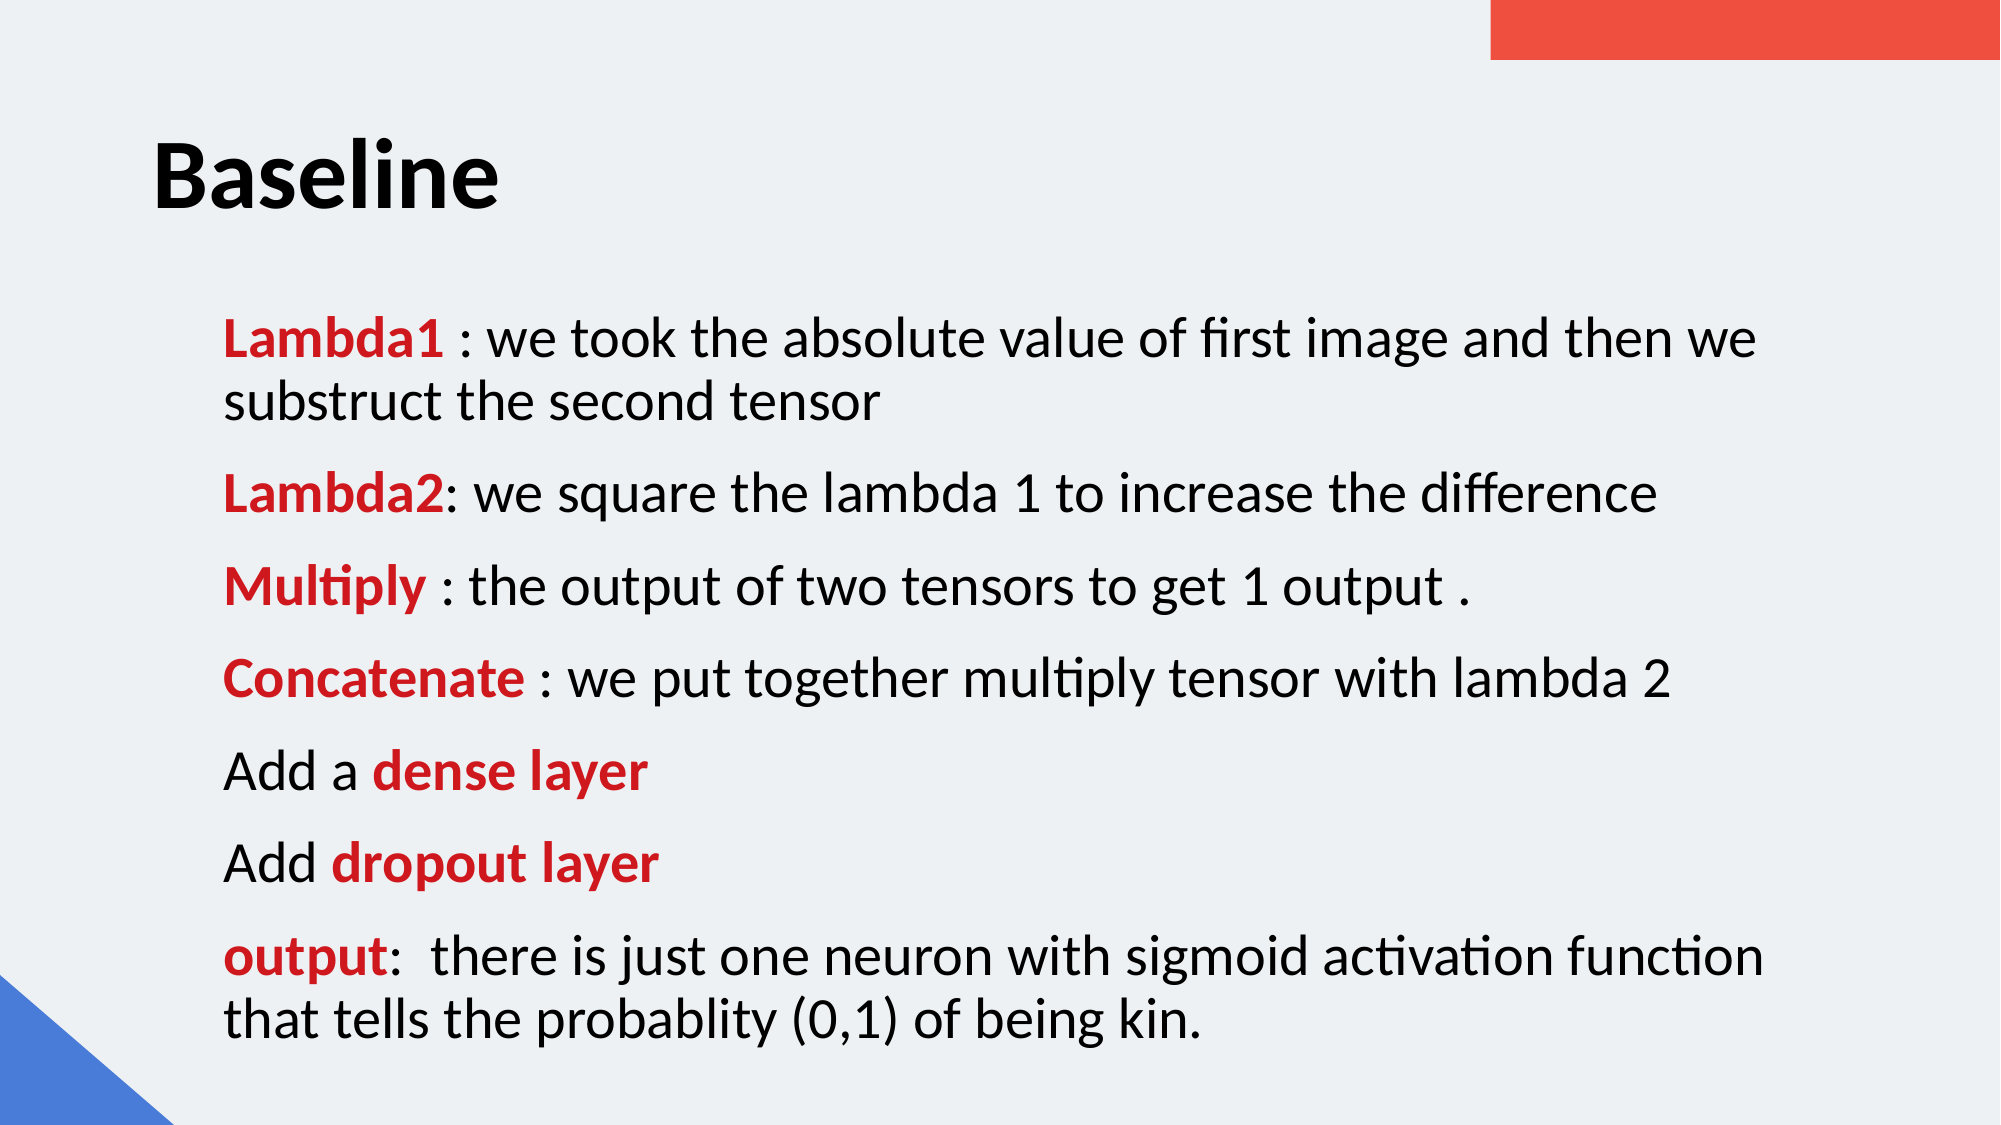

# Baseline
Lambda1 : we took the absolute value of first image and then we substruct the second tensor
Lambda2: we square the lambda 1 to increase the difference
Multiply : the output of two tensors to get 1 output .
Concatenate : we put together multiply tensor with lambda 2
Add a dense layer
Add dropout layer
output: there is just one neuron with sigmoid activation function that tells the probablity (0,1) of being kin.